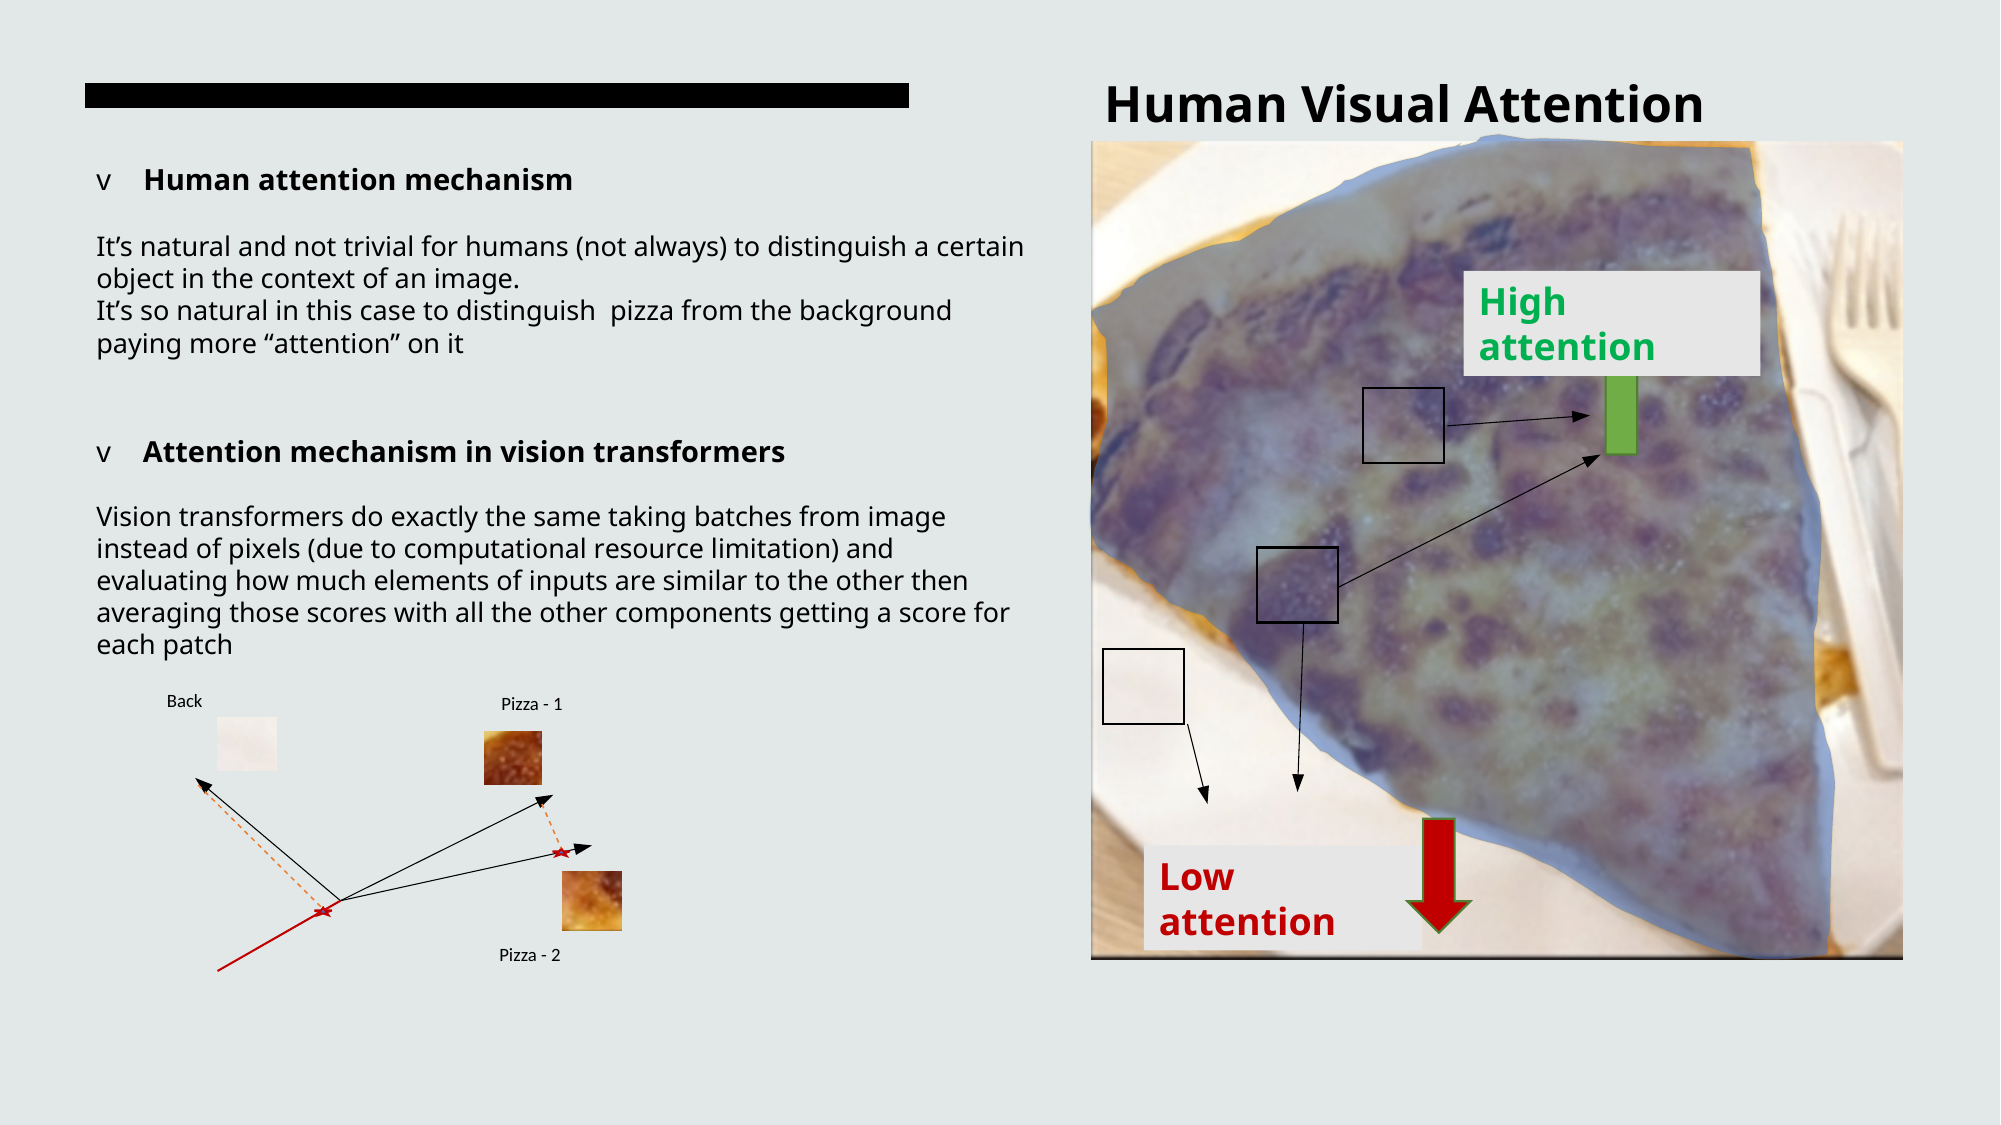

Human Visual Attention
Human attention mechanism
It’s natural and not trivial for humans (not always) to distinguish a certain object in the context of an image.
It’s so natural in this case to distinguish pizza from the background paying more “attention” on it
High attention
Attention mechanism in vision transformers
Vision transformers do exactly the same taking batches from image instead of pixels (due to computational resource limitation) and evaluating how much elements of inputs are similar to the other then averaging those scores with all the other components getting a score for each patch
Back
Pizza - 1
Low attention
Pizza - 2